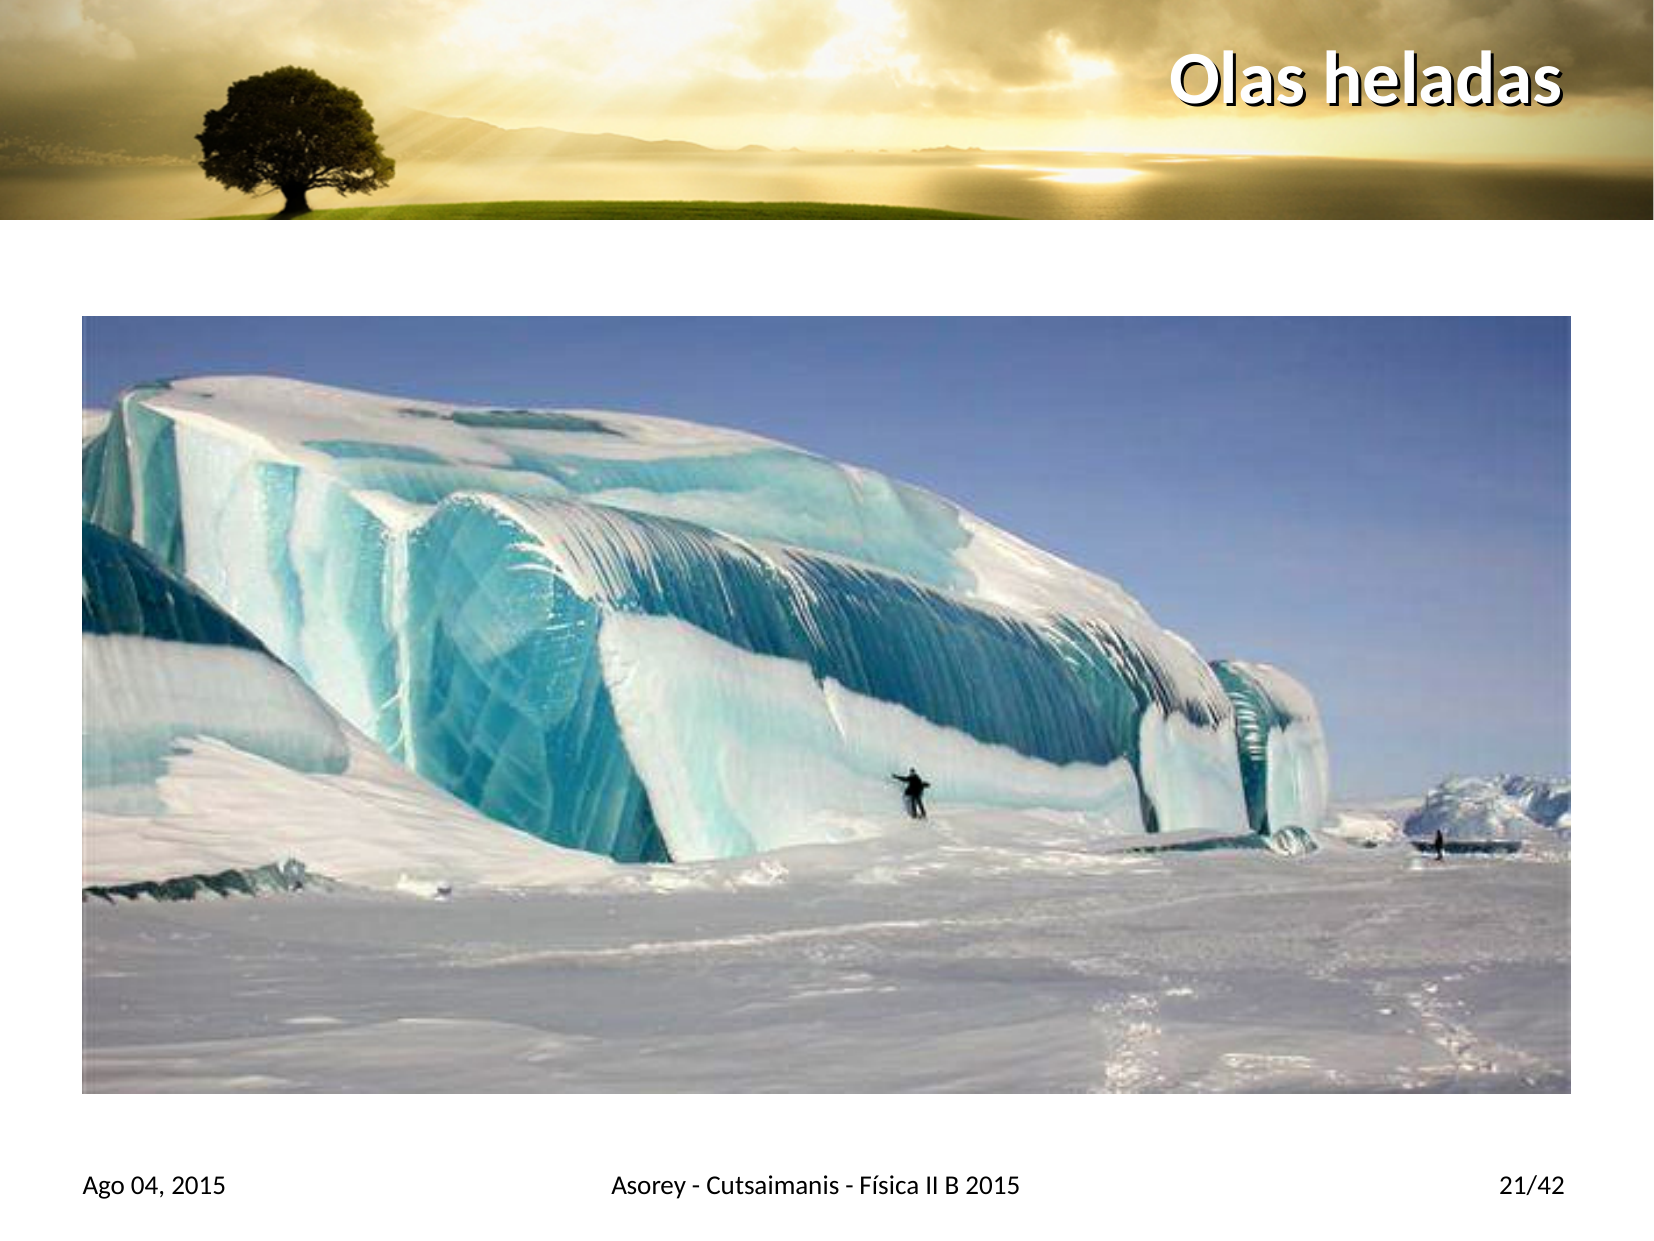

# Olas heladas
Ago 04, 2015
Asorey - Cutsaimanis - Física II B 2015
21